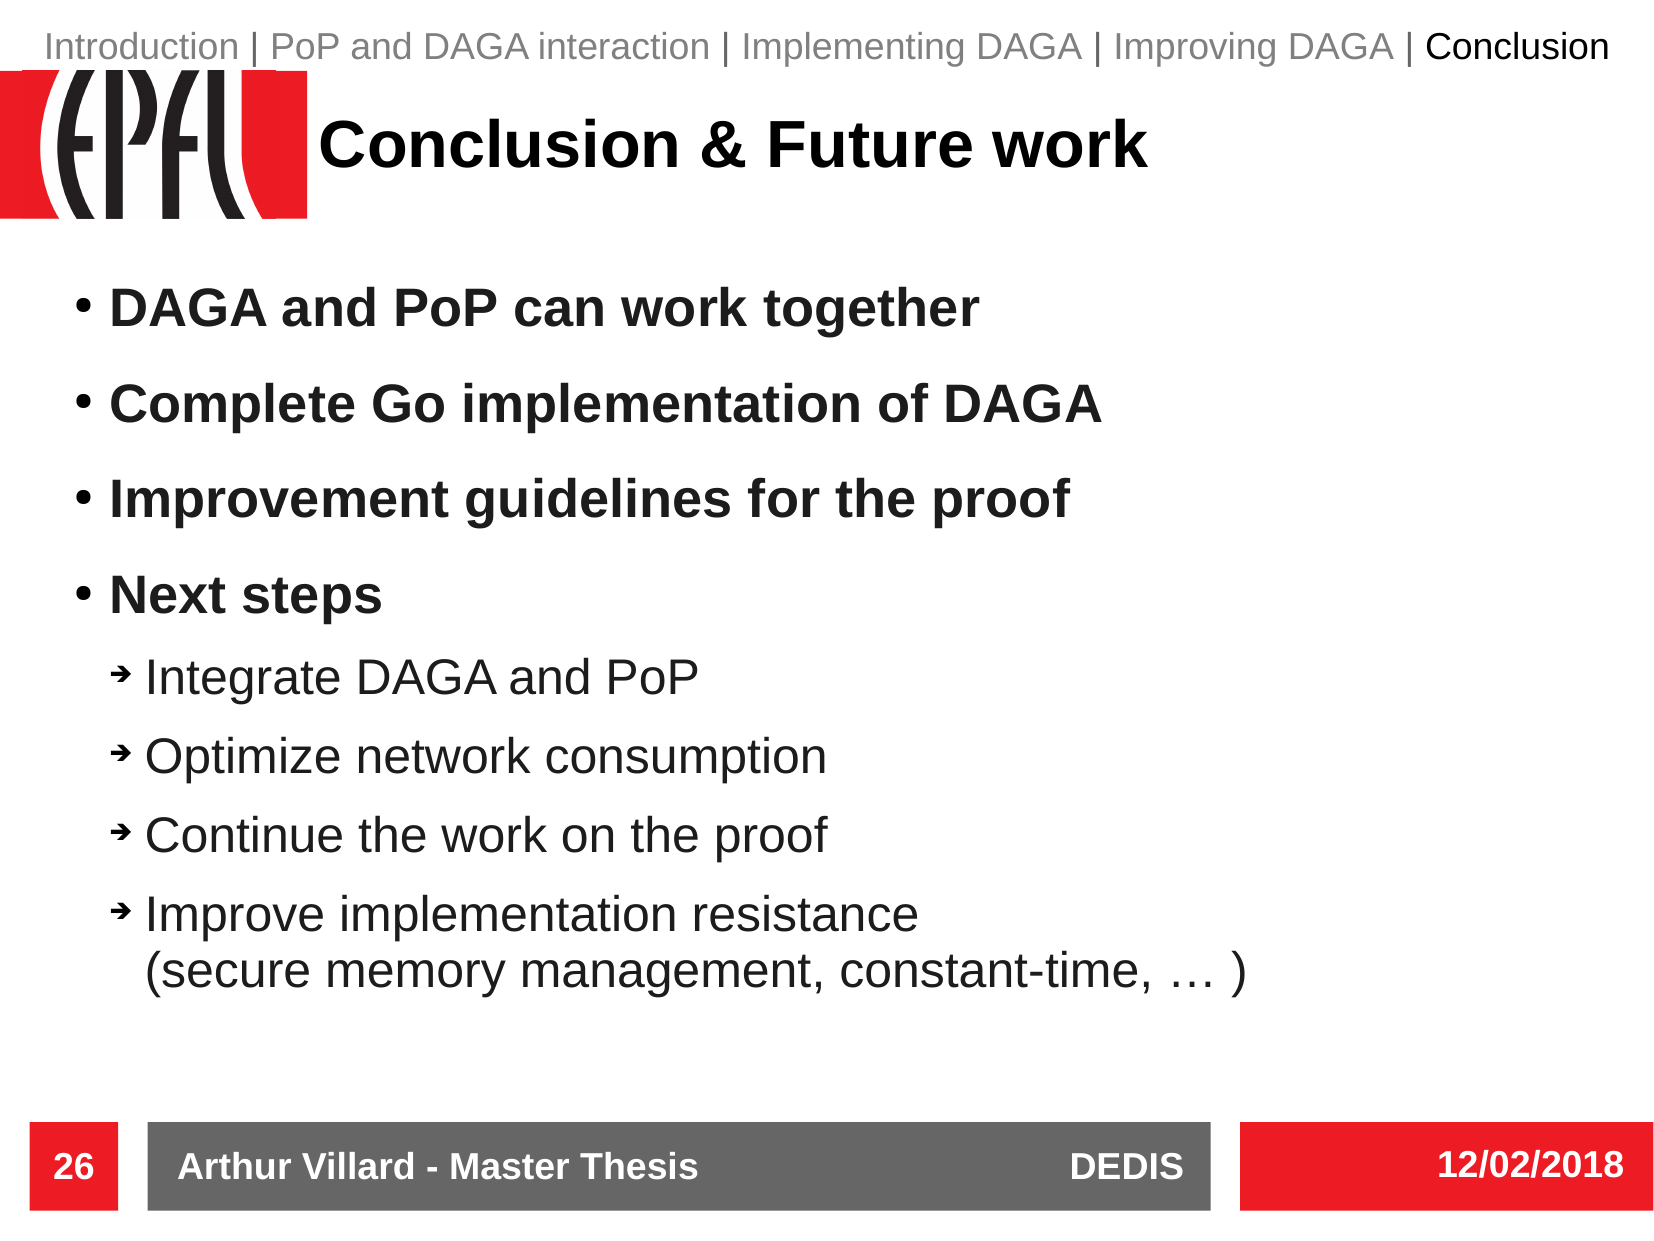

Introduction | PoP and DAGA interaction | Implementing DAGA | Improving DAGA | Conclusion
# Conclusion & Future work
DAGA and PoP can work together
Complete Go implementation of DAGA
Improvement guidelines for the proof
Next steps
Integrate DAGA and PoP
Optimize network consumption
Continue the work on the proof
Improve implementation resistance
(secure memory management, constant-time, … )
26
Arthur Villard - Master Thesis
12/02/2018